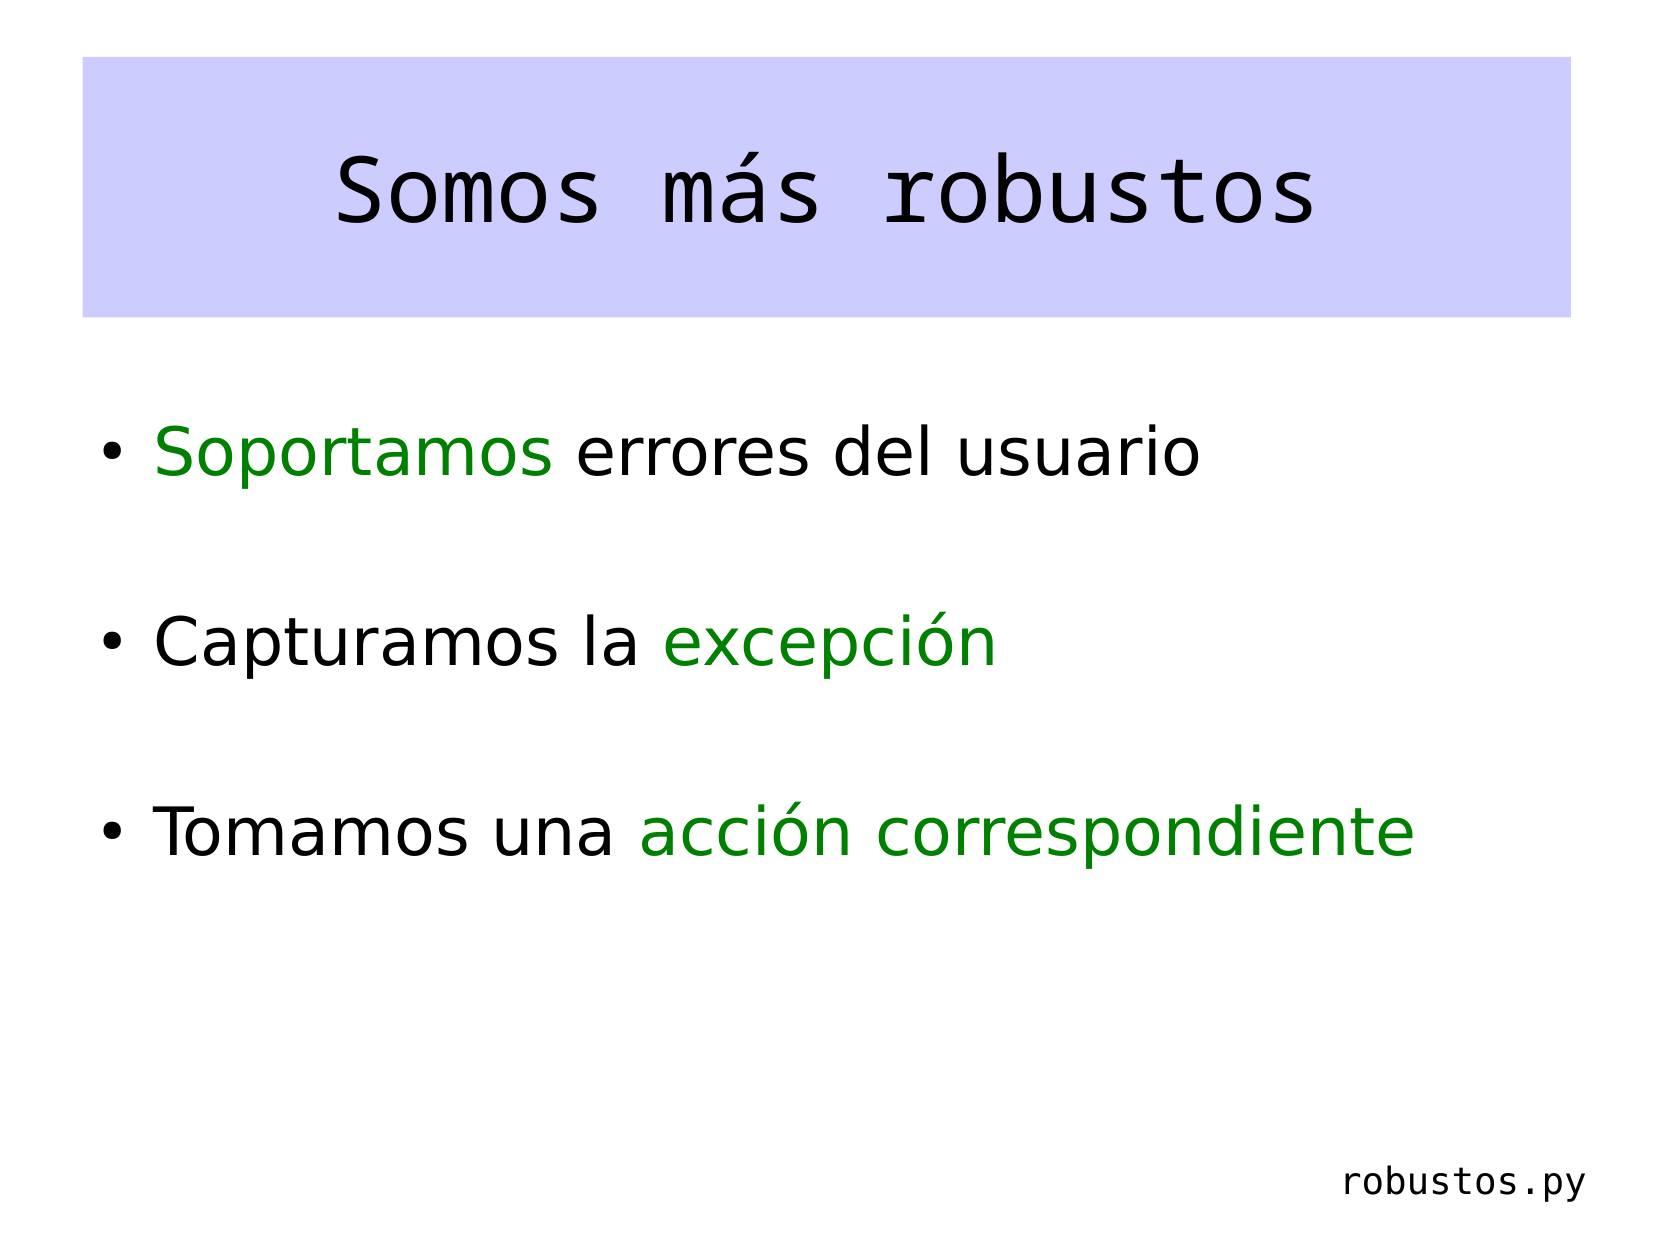

# Somos más robustos
Soportamos errores del usuario
Capturamos la excepción
Tomamos una acción correspondiente
robustos.py